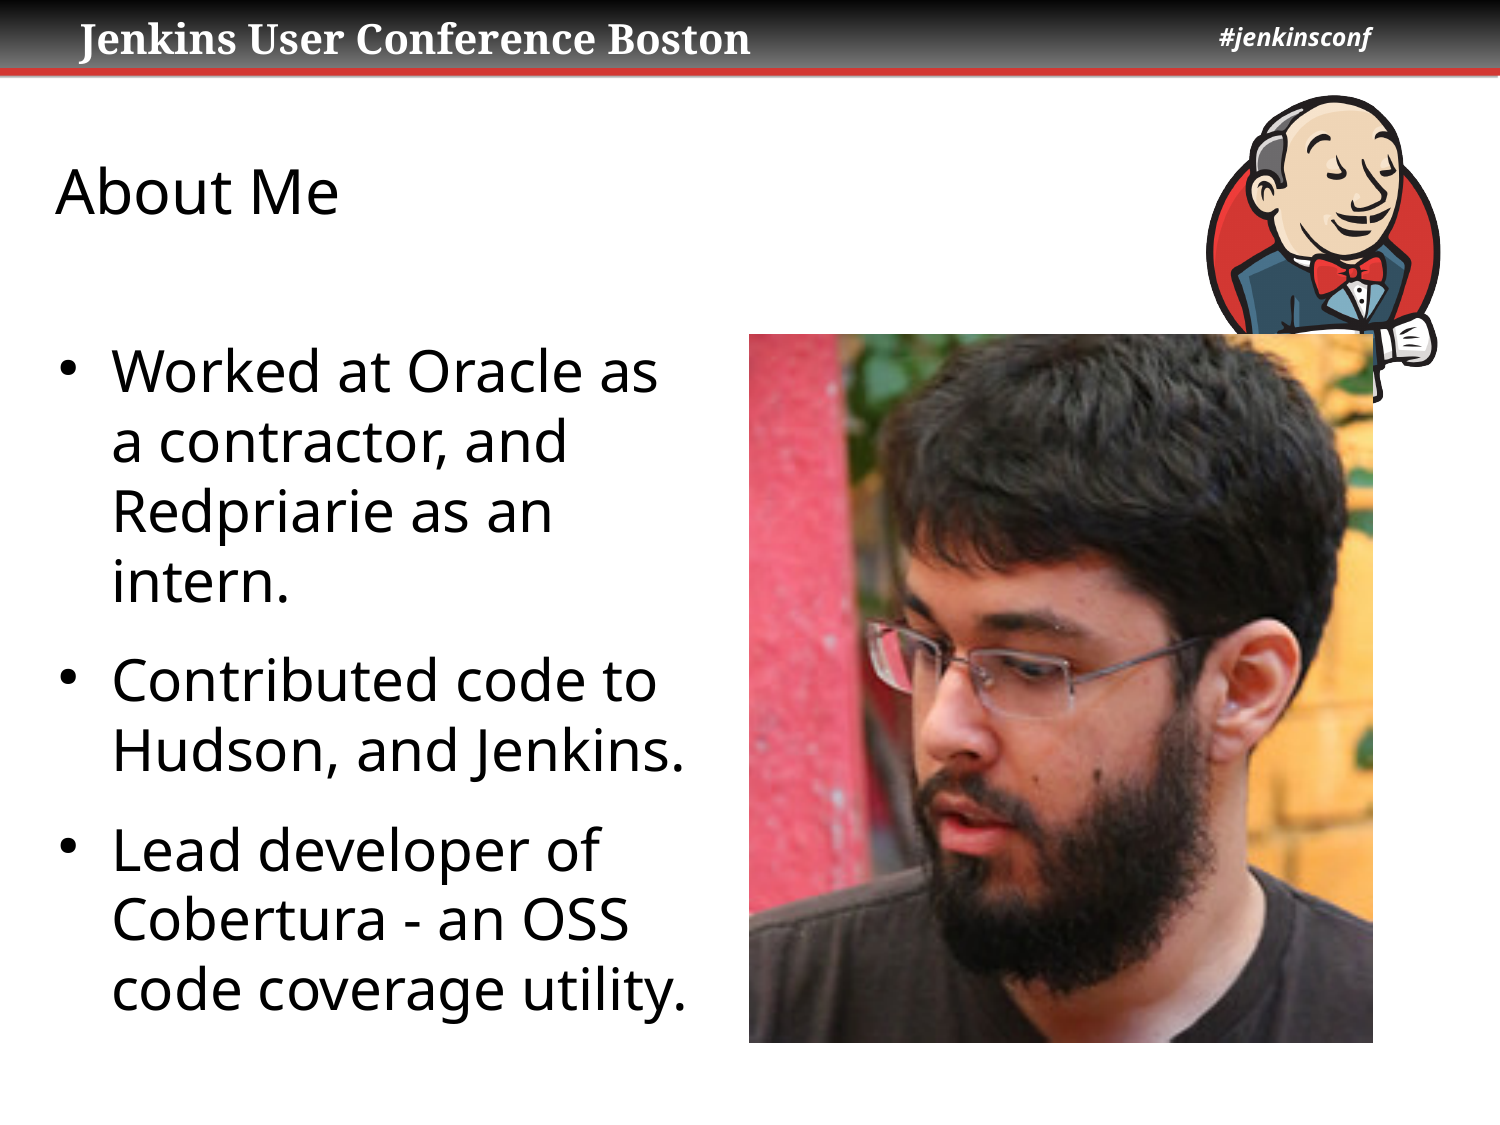

# About Me
Worked at Oracle as a contractor, and Redpriarie as an intern.
Contributed code to Hudson, and Jenkins.
Lead developer of Cobertura - an OSS code coverage utility.